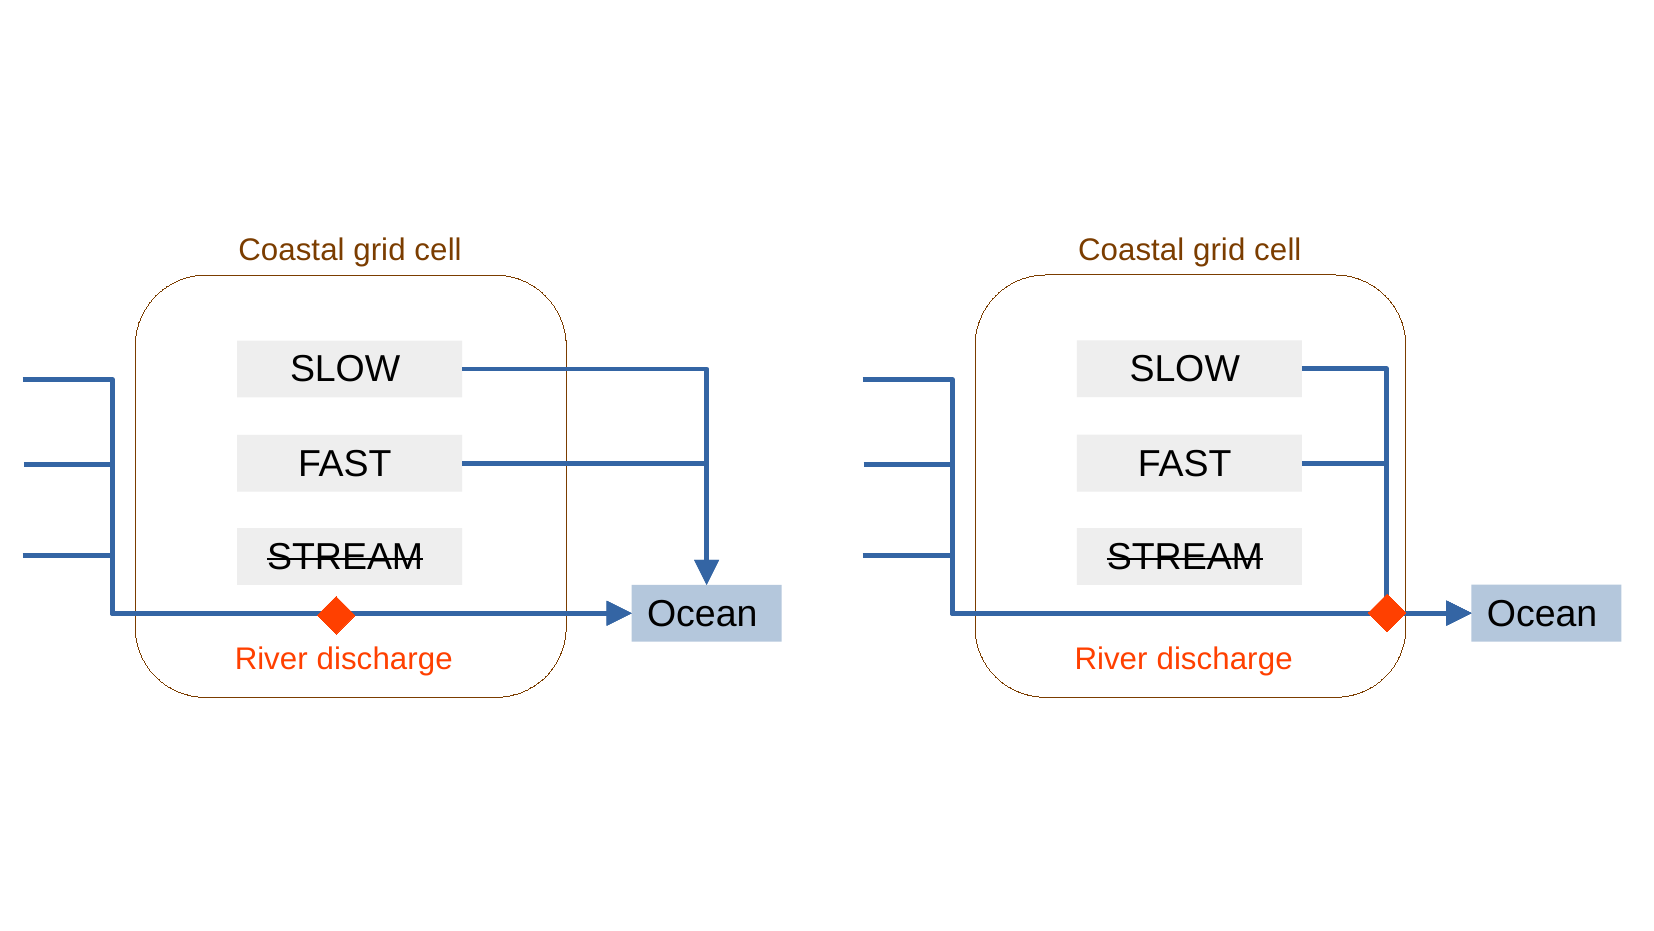

Coastal grid cell
Coastal grid cell
SLOW
SLOW
FAST
FAST
STREAM
STREAM
Ocean
Ocean
River discharge
River discharge